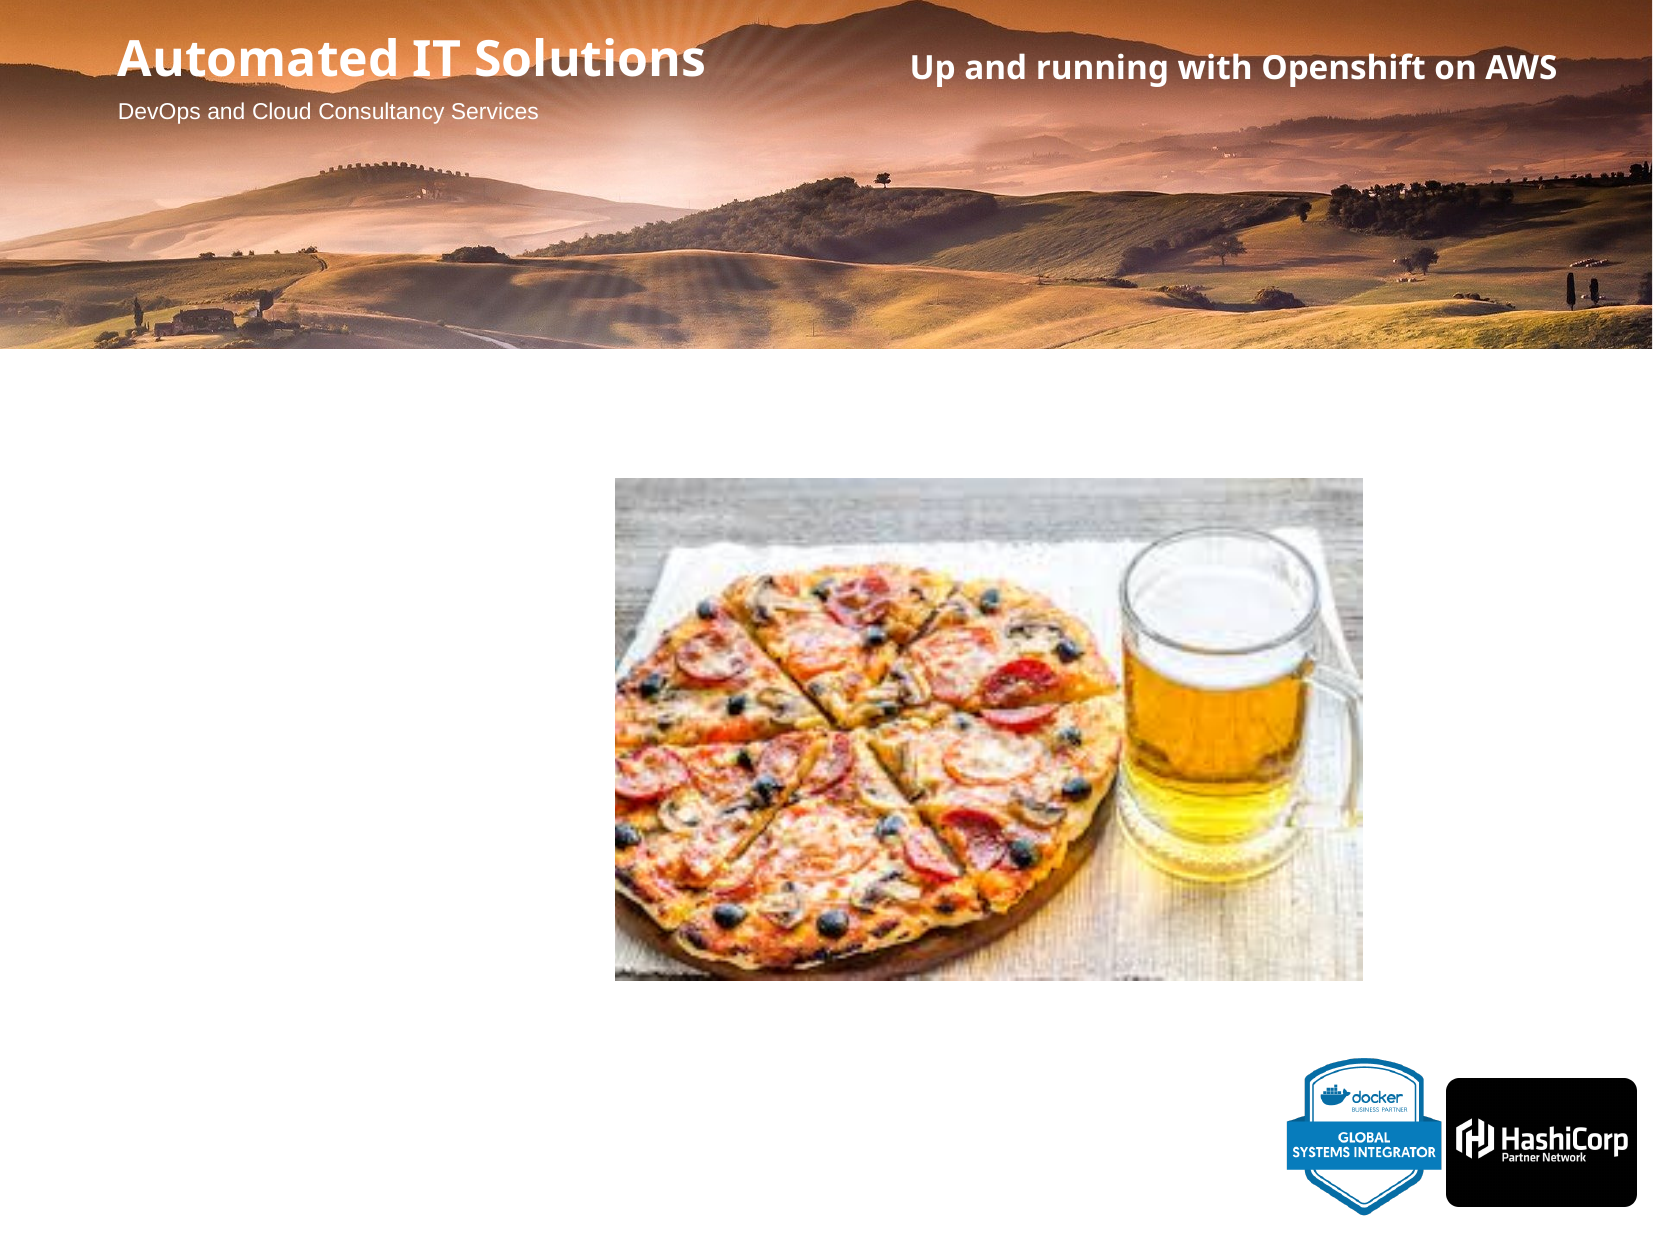

Up and running with Openshift on AWS